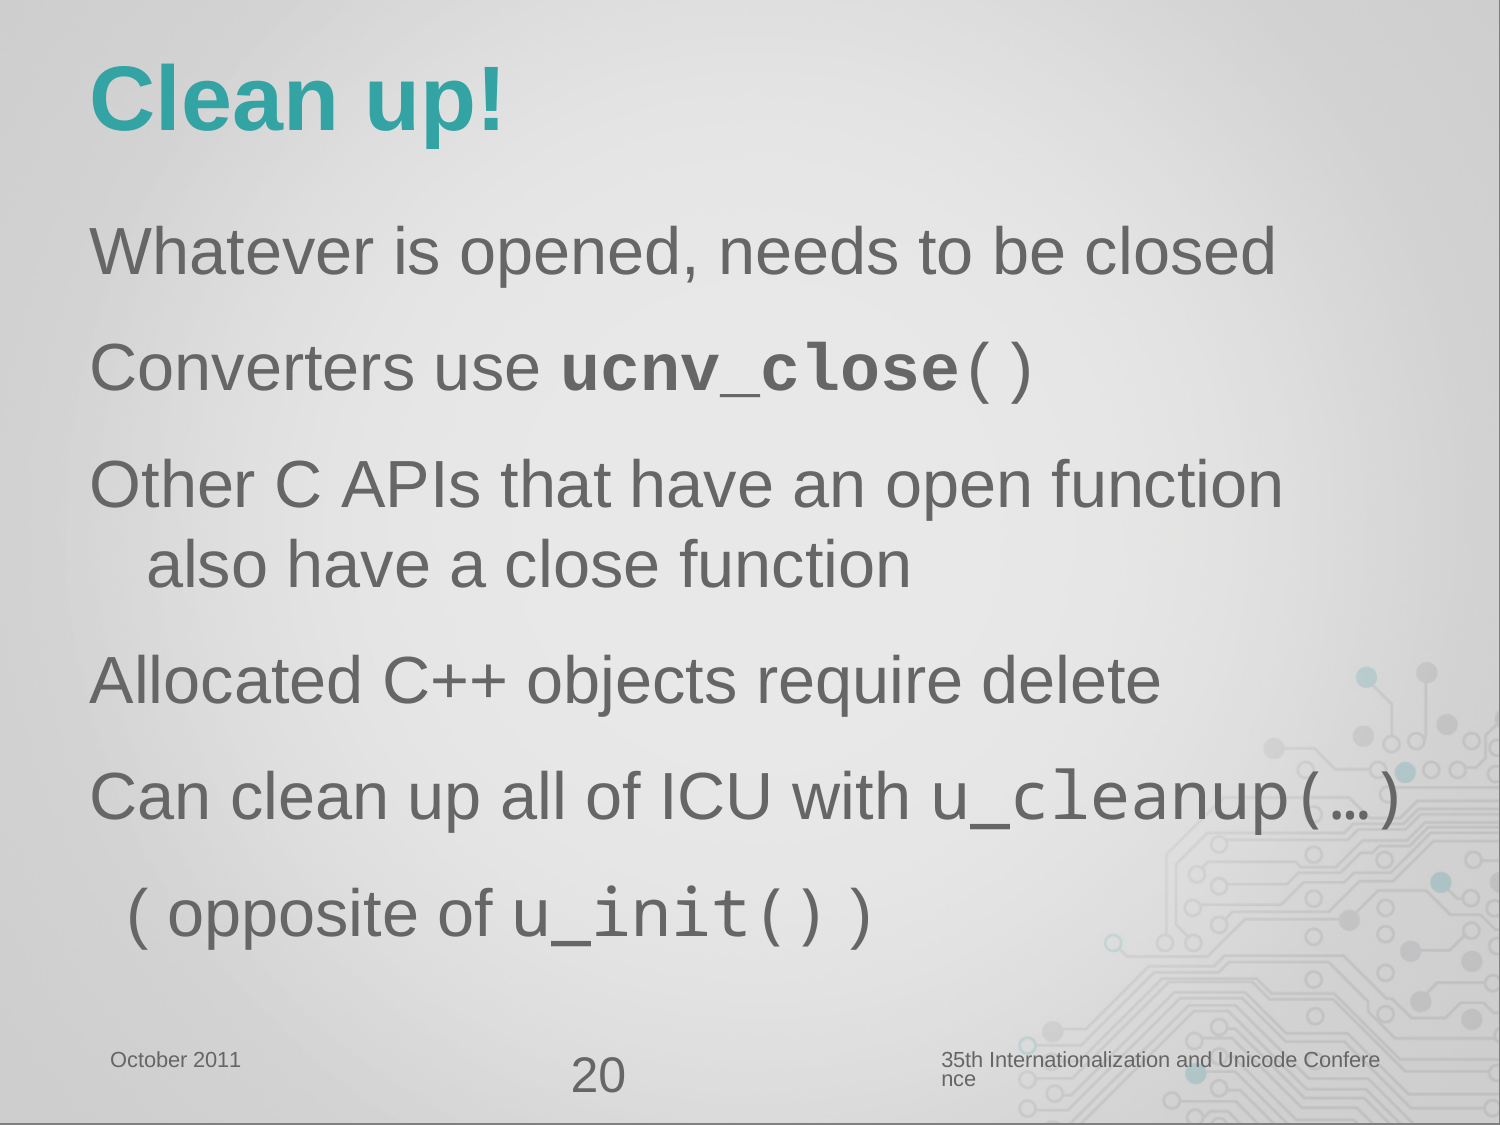

# Clean up!
Whatever is opened, needs to be closed
Converters use ucnv_close()
Other C APIs that have an open function also have a close function
Allocated C++ objects require delete
Can clean up all of ICU with u_cleanup(…)
 ( opposite of u_init() )
October 2011
20
35th Internationalization and Unicode Conference